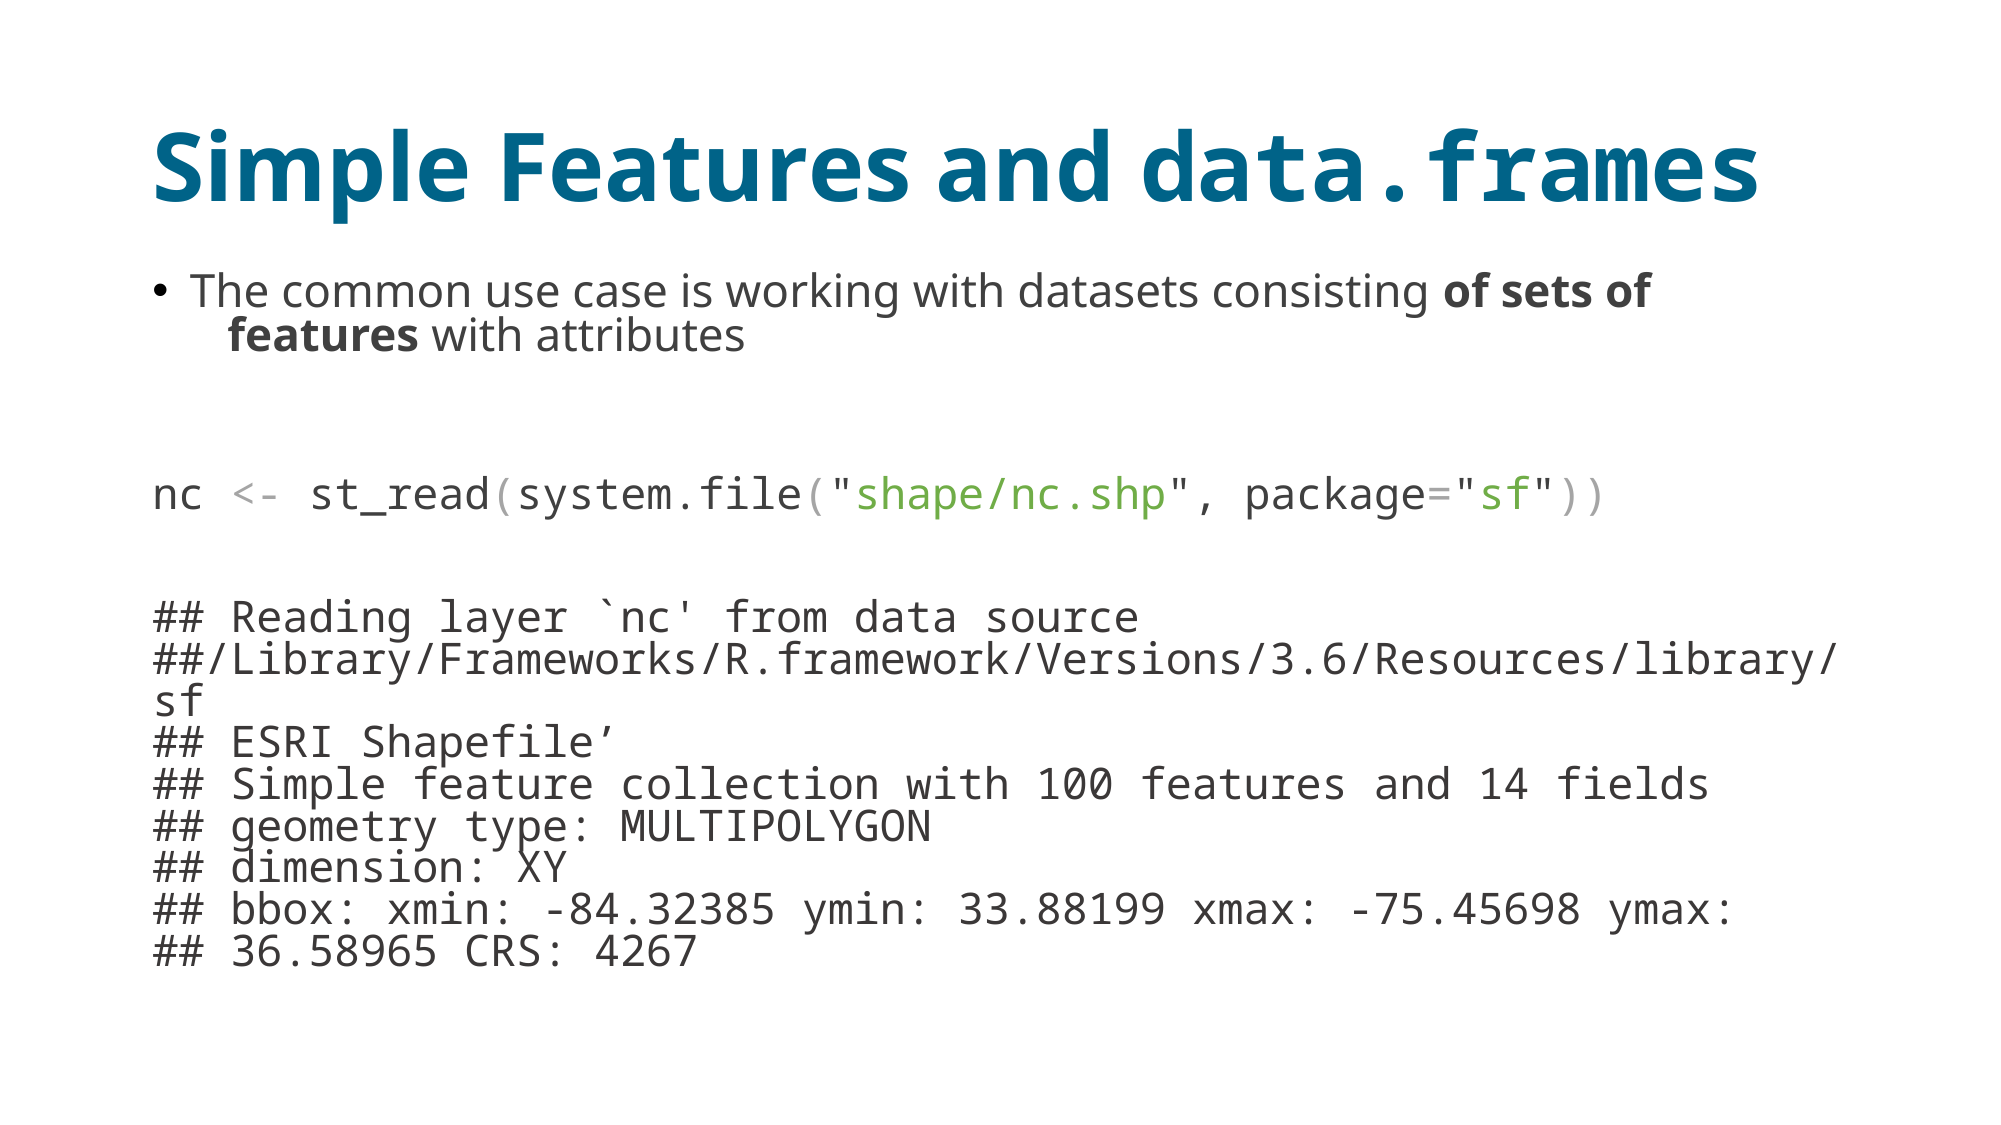

# Simple Features and data.frames
The common use case is working with datasets consisting of sets of features with attributes
nc <- st_read(system.file("shape/nc.shp", package="sf"))
## Reading layer `nc' from data source ##/Library/Frameworks/R.framework/Versions/3.6/Resources/library/sf ## ESRI Shapefile’ ## Simple feature collection with 100 features and 14 fields ## geometry type: MULTIPOLYGON ## dimension: XY ## bbox: xmin: -84.32385 ymin: 33.88199 xmax: -75.45698 ymax: ## 36.58965 CRS: 4267